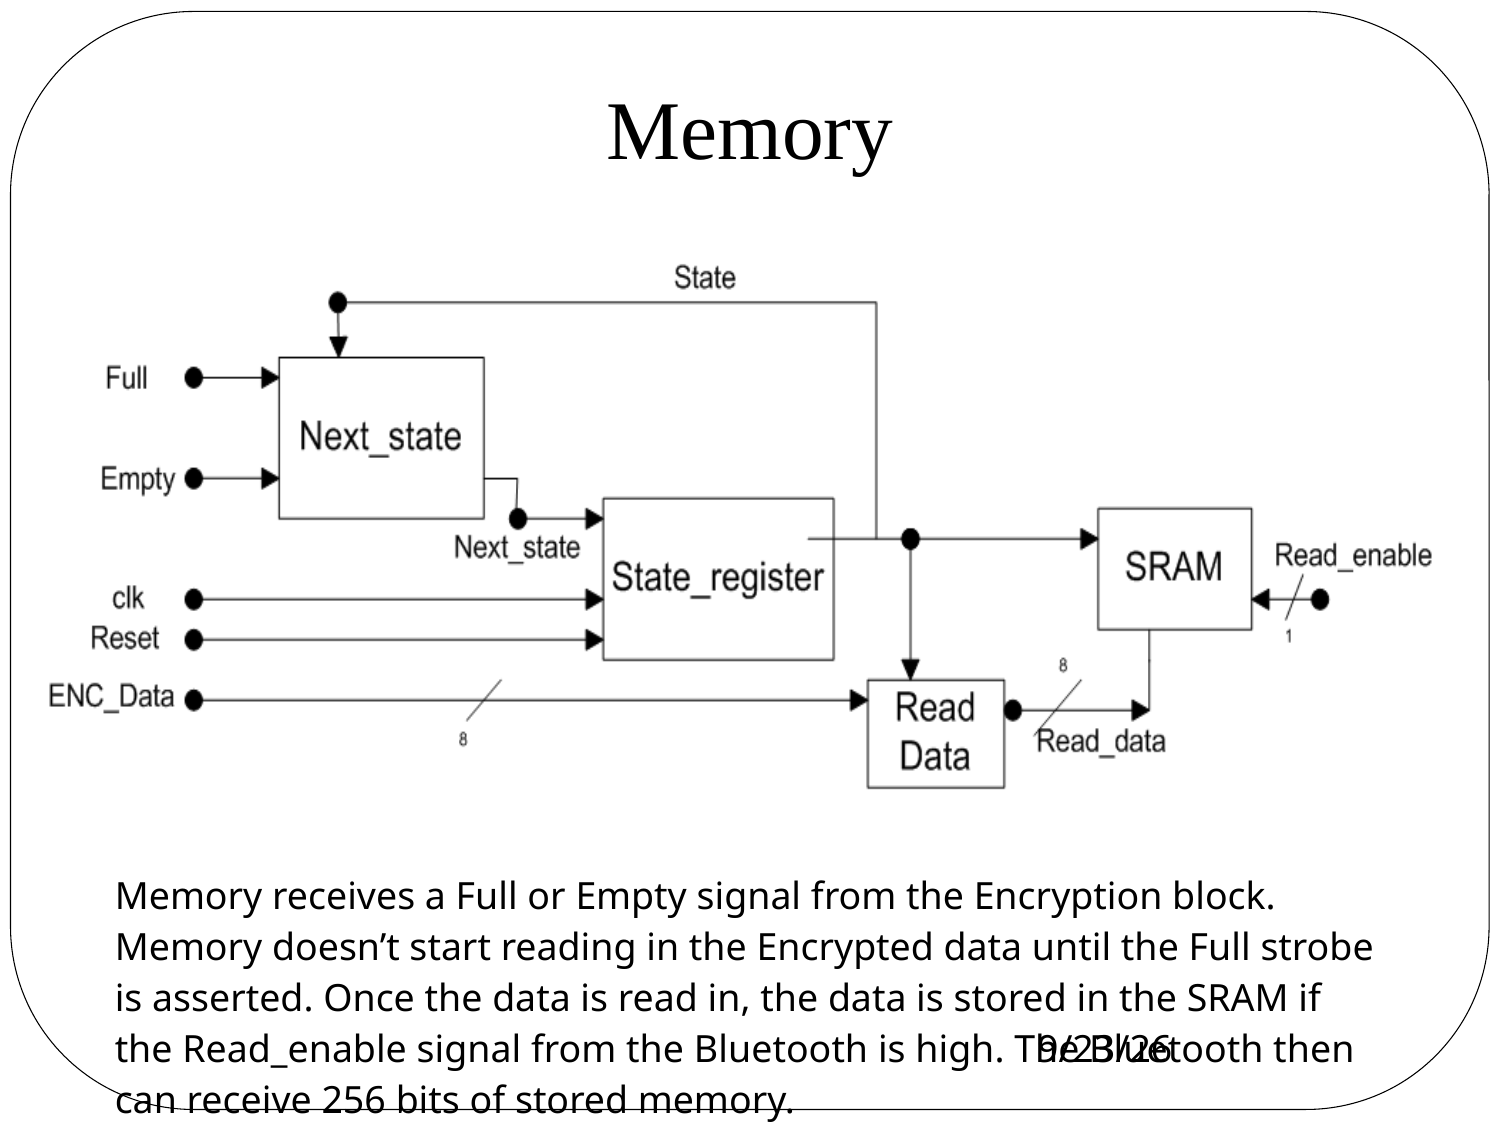

# Memory
Memory receives a Full or Empty signal from the Encryption block. Memory doesn’t start reading in the Encrypted data until the Full strobe is asserted. Once the data is read in, the data is stored in the SRAM if the Read_enable signal from the Bluetooth is high. The Bluetooth then can receive 256 bits of stored memory.